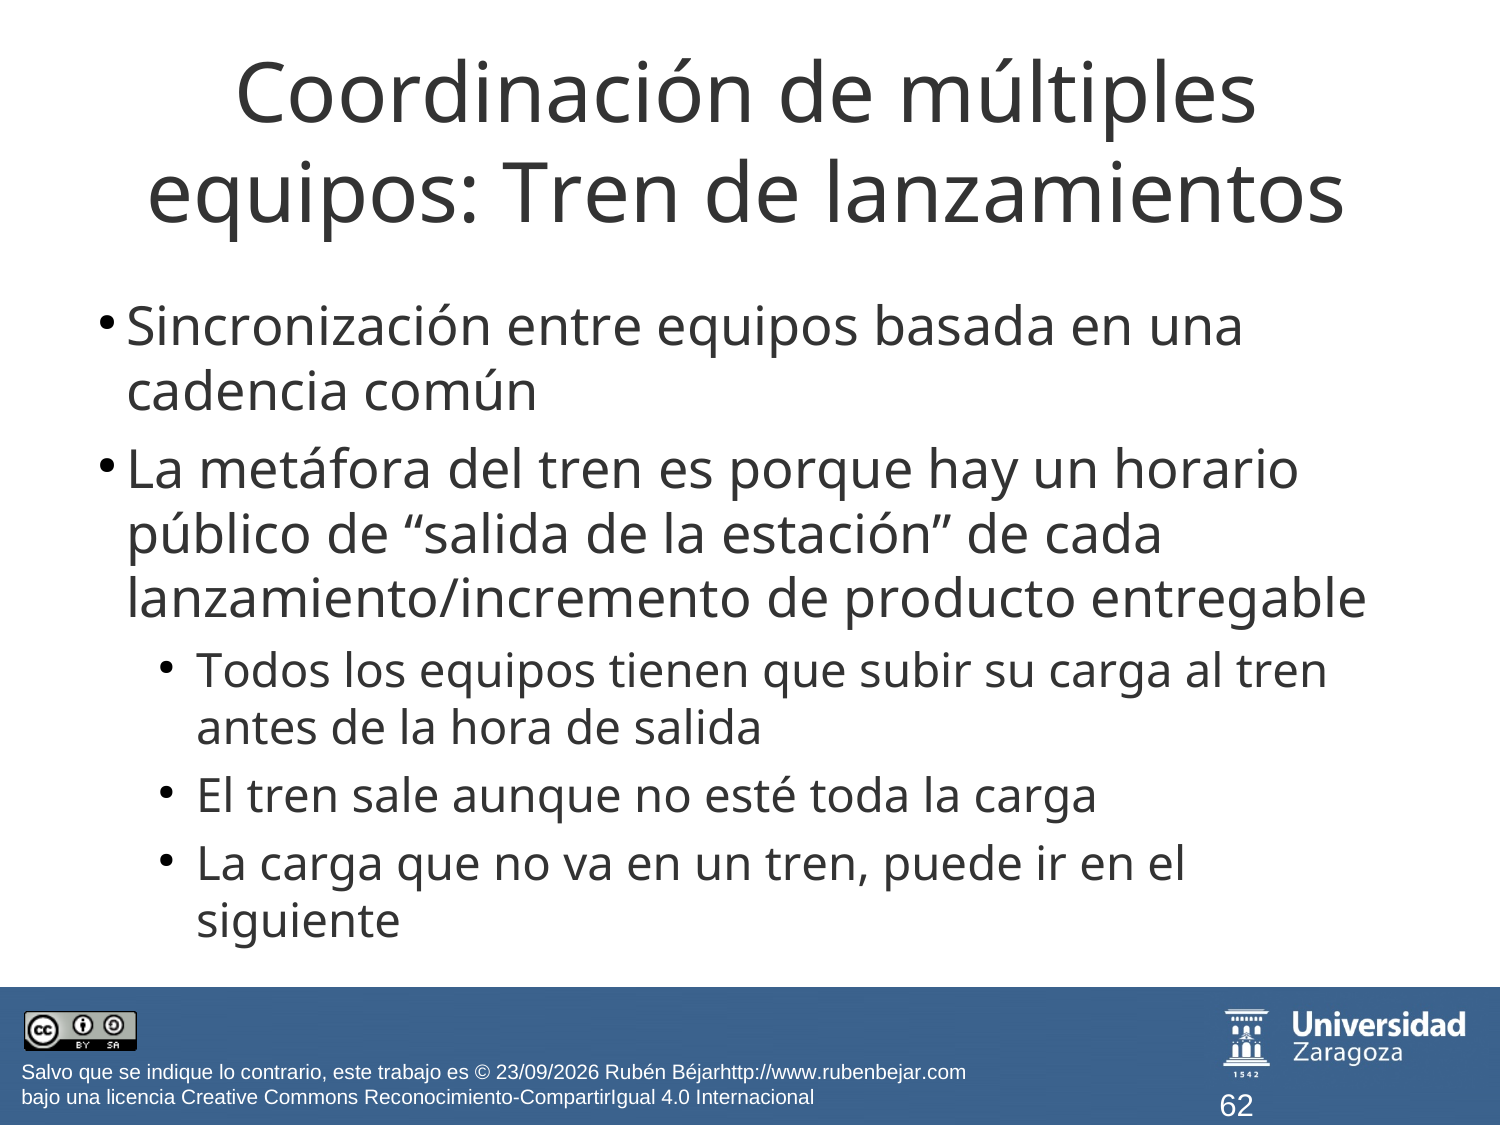

# Coordinación de múltiples equipos: Tren de lanzamientos
Sincronización entre equipos basada en una cadencia común
La metáfora del tren es porque hay un horario público de “salida de la estación” de cada lanzamiento/incremento de producto entregable
Todos los equipos tienen que subir su carga al tren antes de la hora de salida
El tren sale aunque no esté toda la carga
La carga que no va en un tren, puede ir en el siguiente